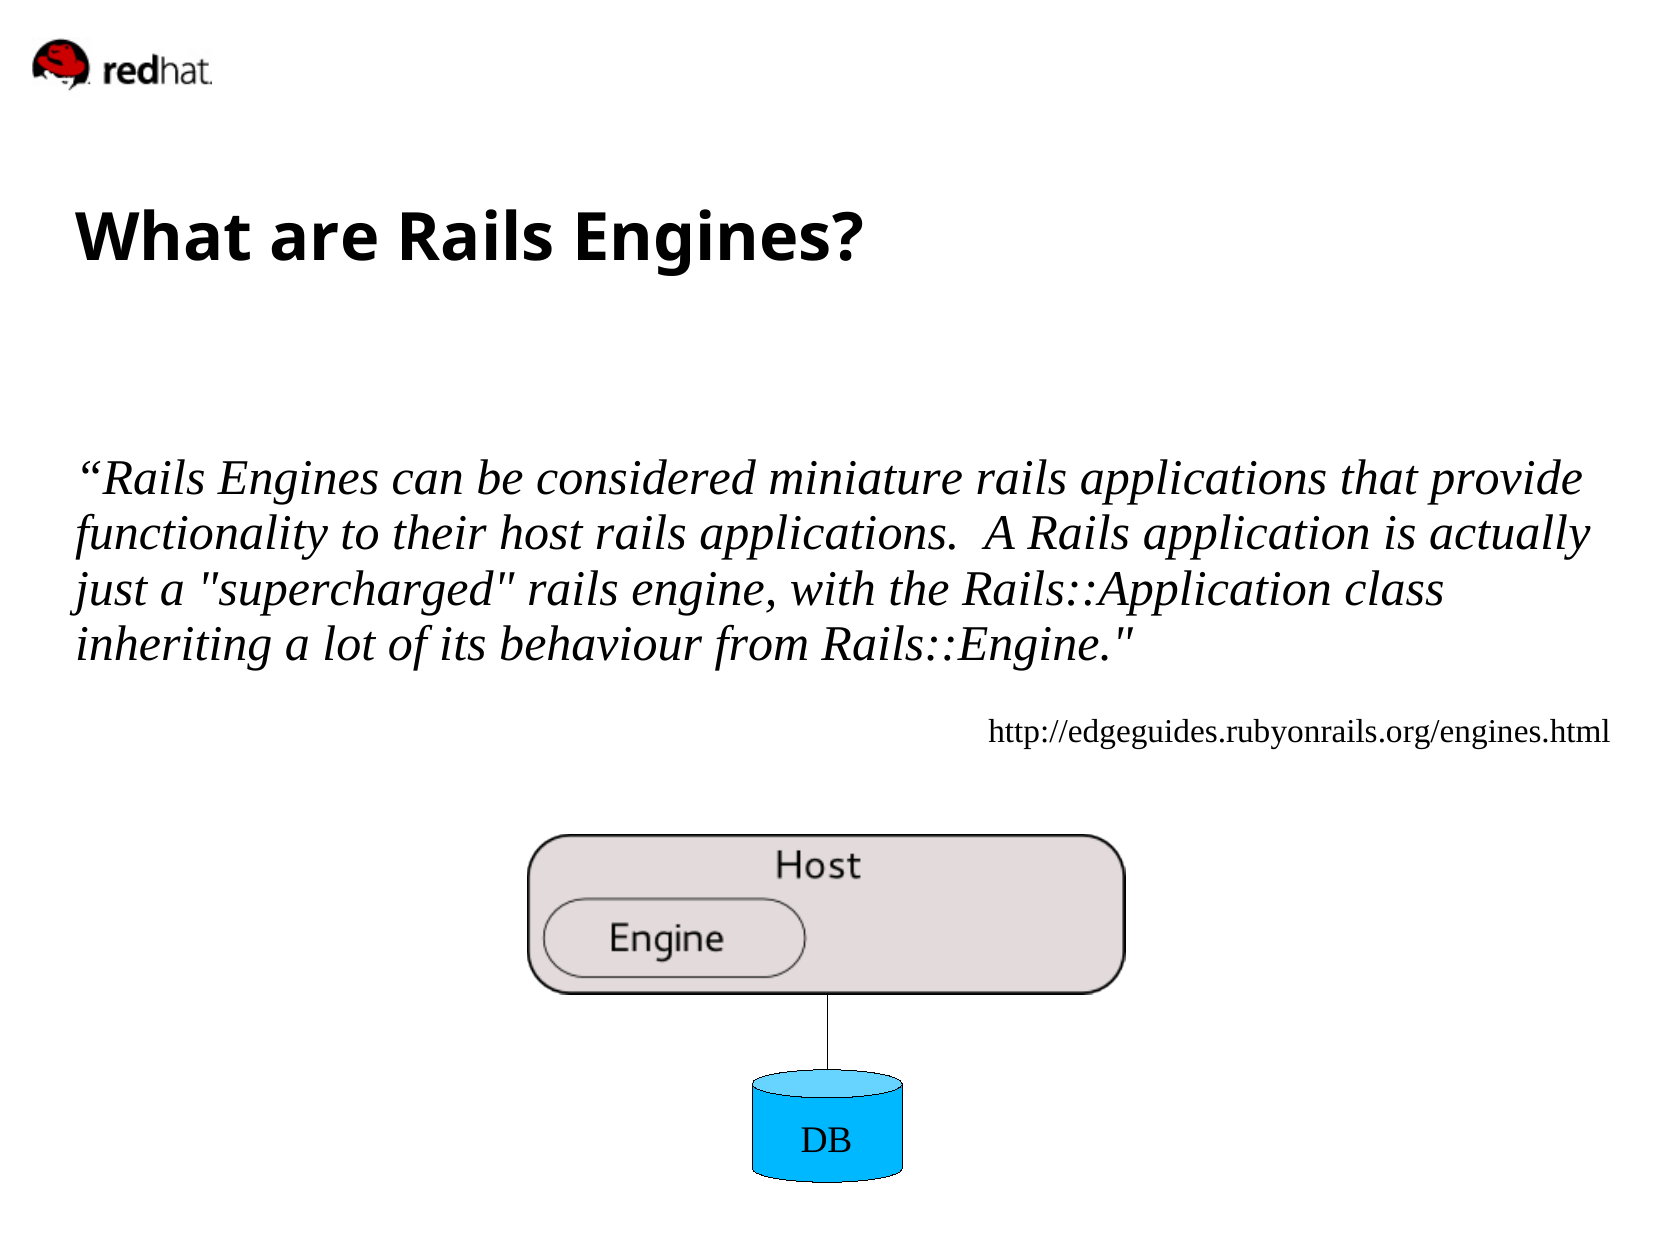

# What are Rails Engines?
“Rails Engines can be considered miniature rails applications that provide functionality to their host rails applications. A Rails application is actually just a "supercharged" rails engine, with the Rails::Application class inheriting a lot of its behaviour from Rails::Engine."
http://edgeguides.rubyonrails.org/engines.html
DB